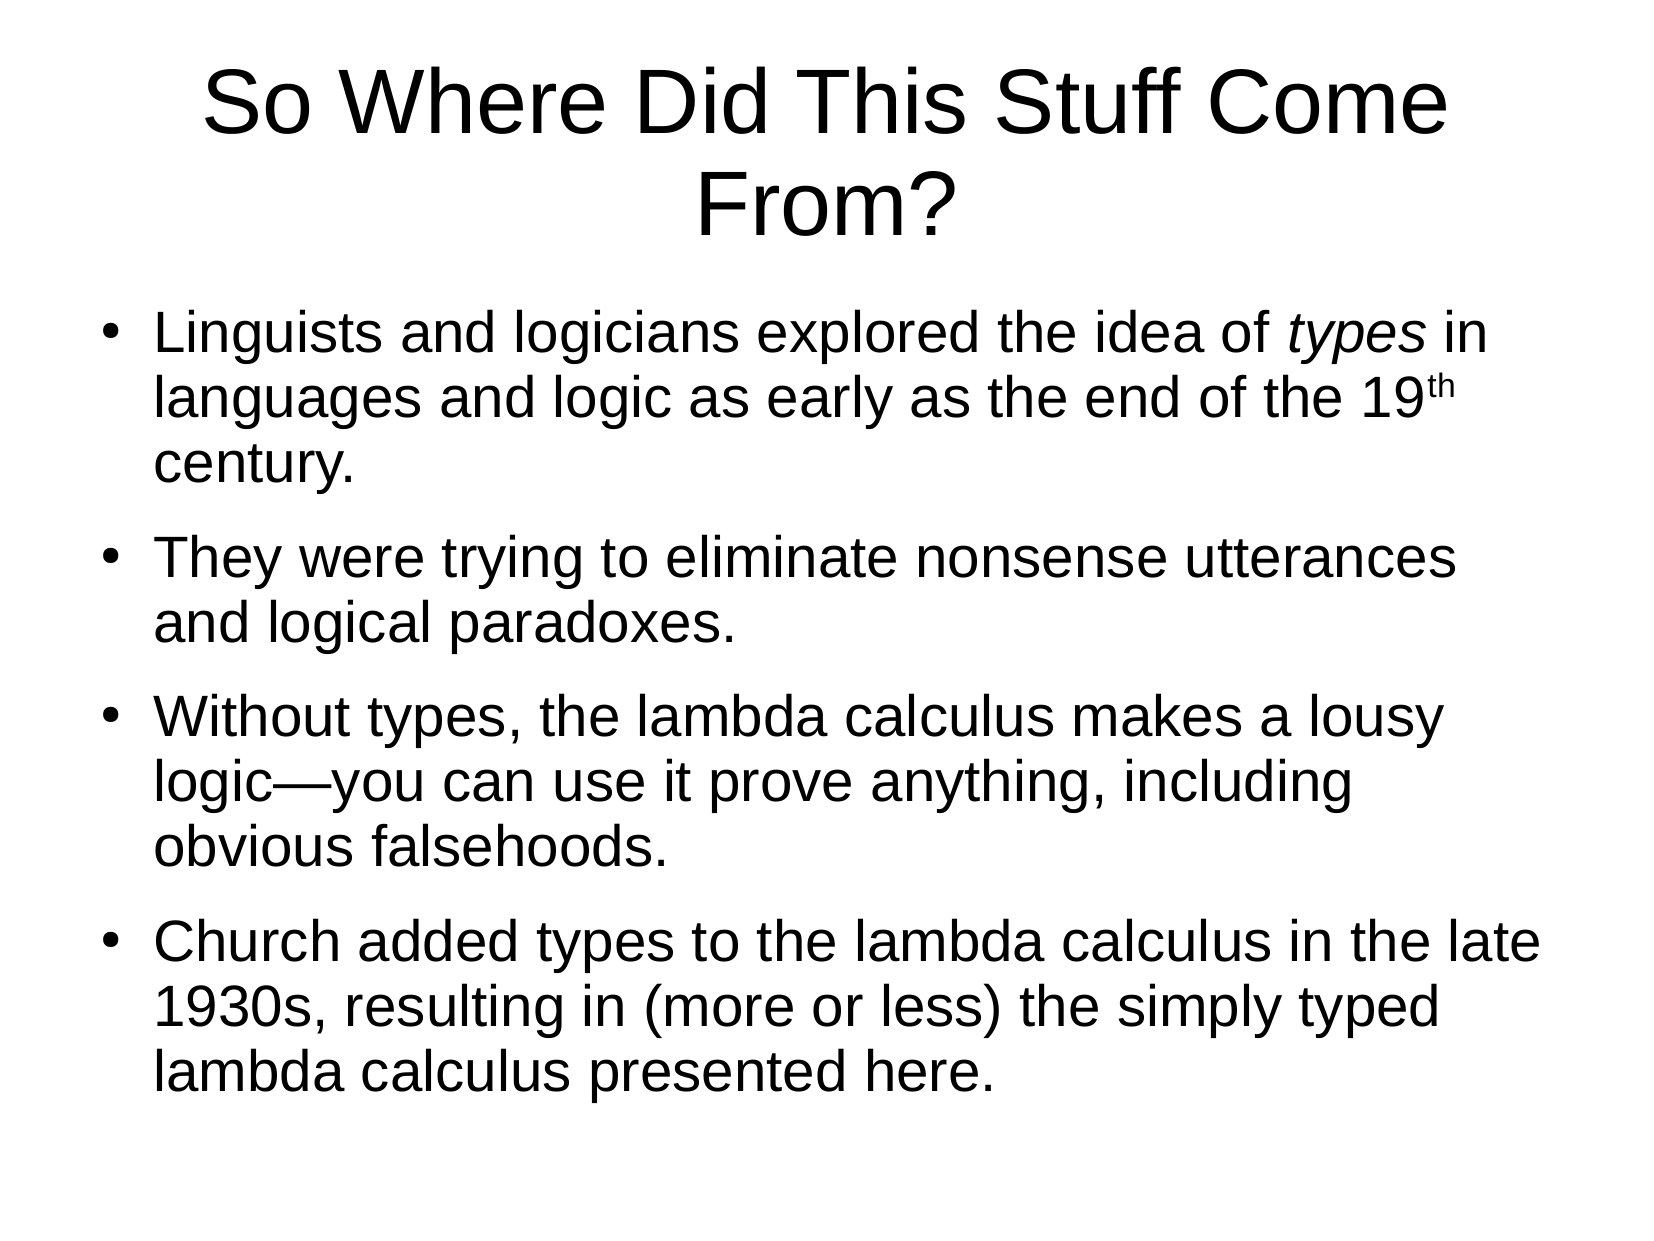

# So Where Did This Stuff Come From?
Linguists and logicians explored the idea of types in languages and logic as early as the end of the 19th century.
They were trying to eliminate nonsense utterances and logical paradoxes.
Without types, the lambda calculus makes a lousy logic—you can use it prove anything, including obvious falsehoods.
Church added types to the lambda calculus in the late 1930s, resulting in (more or less) the simply typed lambda calculus presented here.